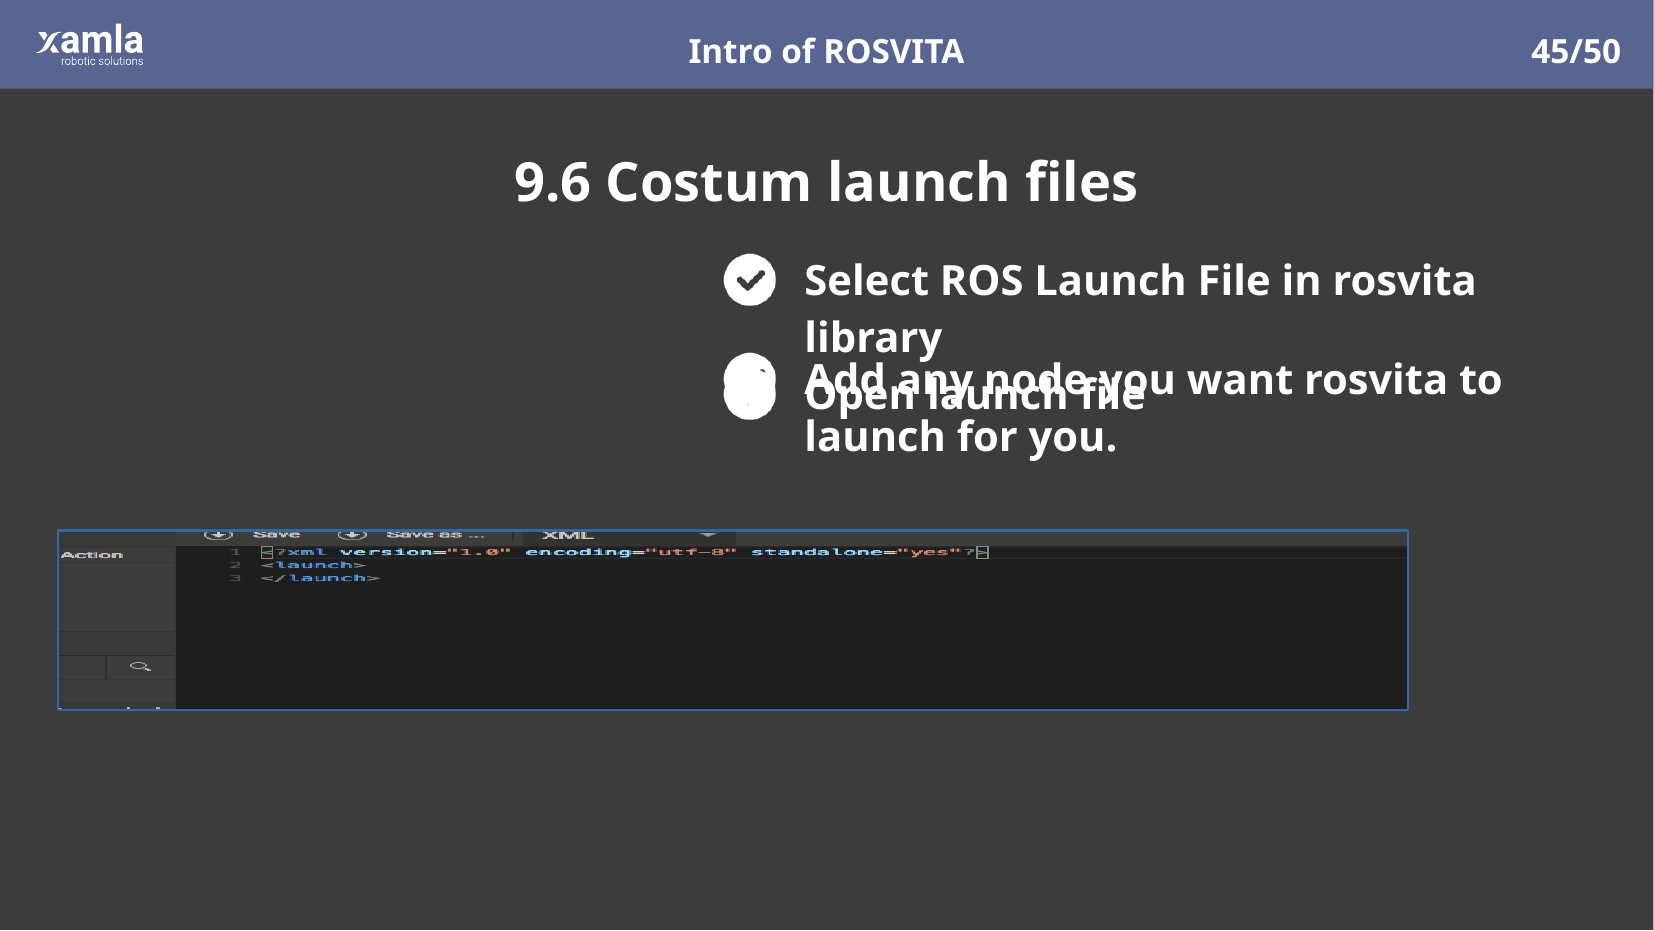

Intro of ROSVITA
45/50
9.6 Costum launch files
Select ROS Launch File in rosvita library
Open launch file
Add any node you want rosvita to launch for you.